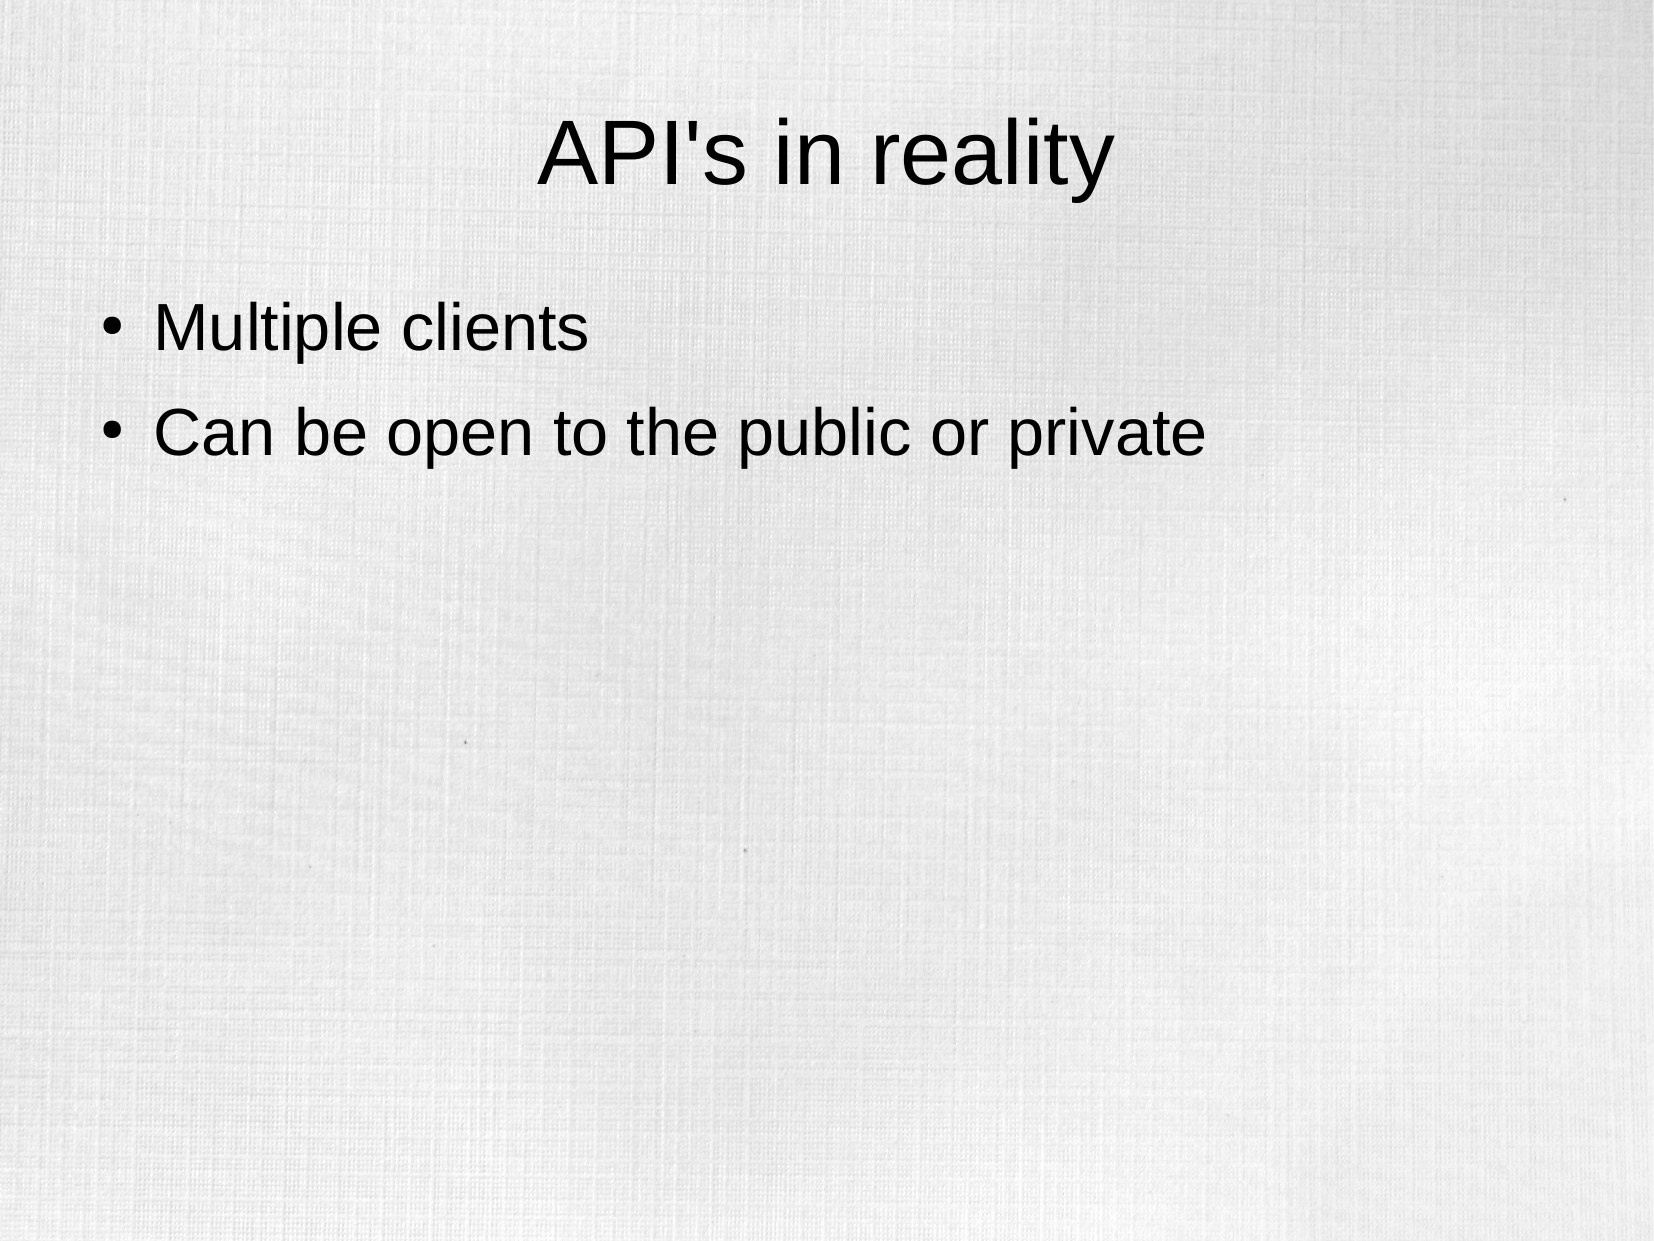

# API's in reality
Multiple clients
Can be open to the public or private